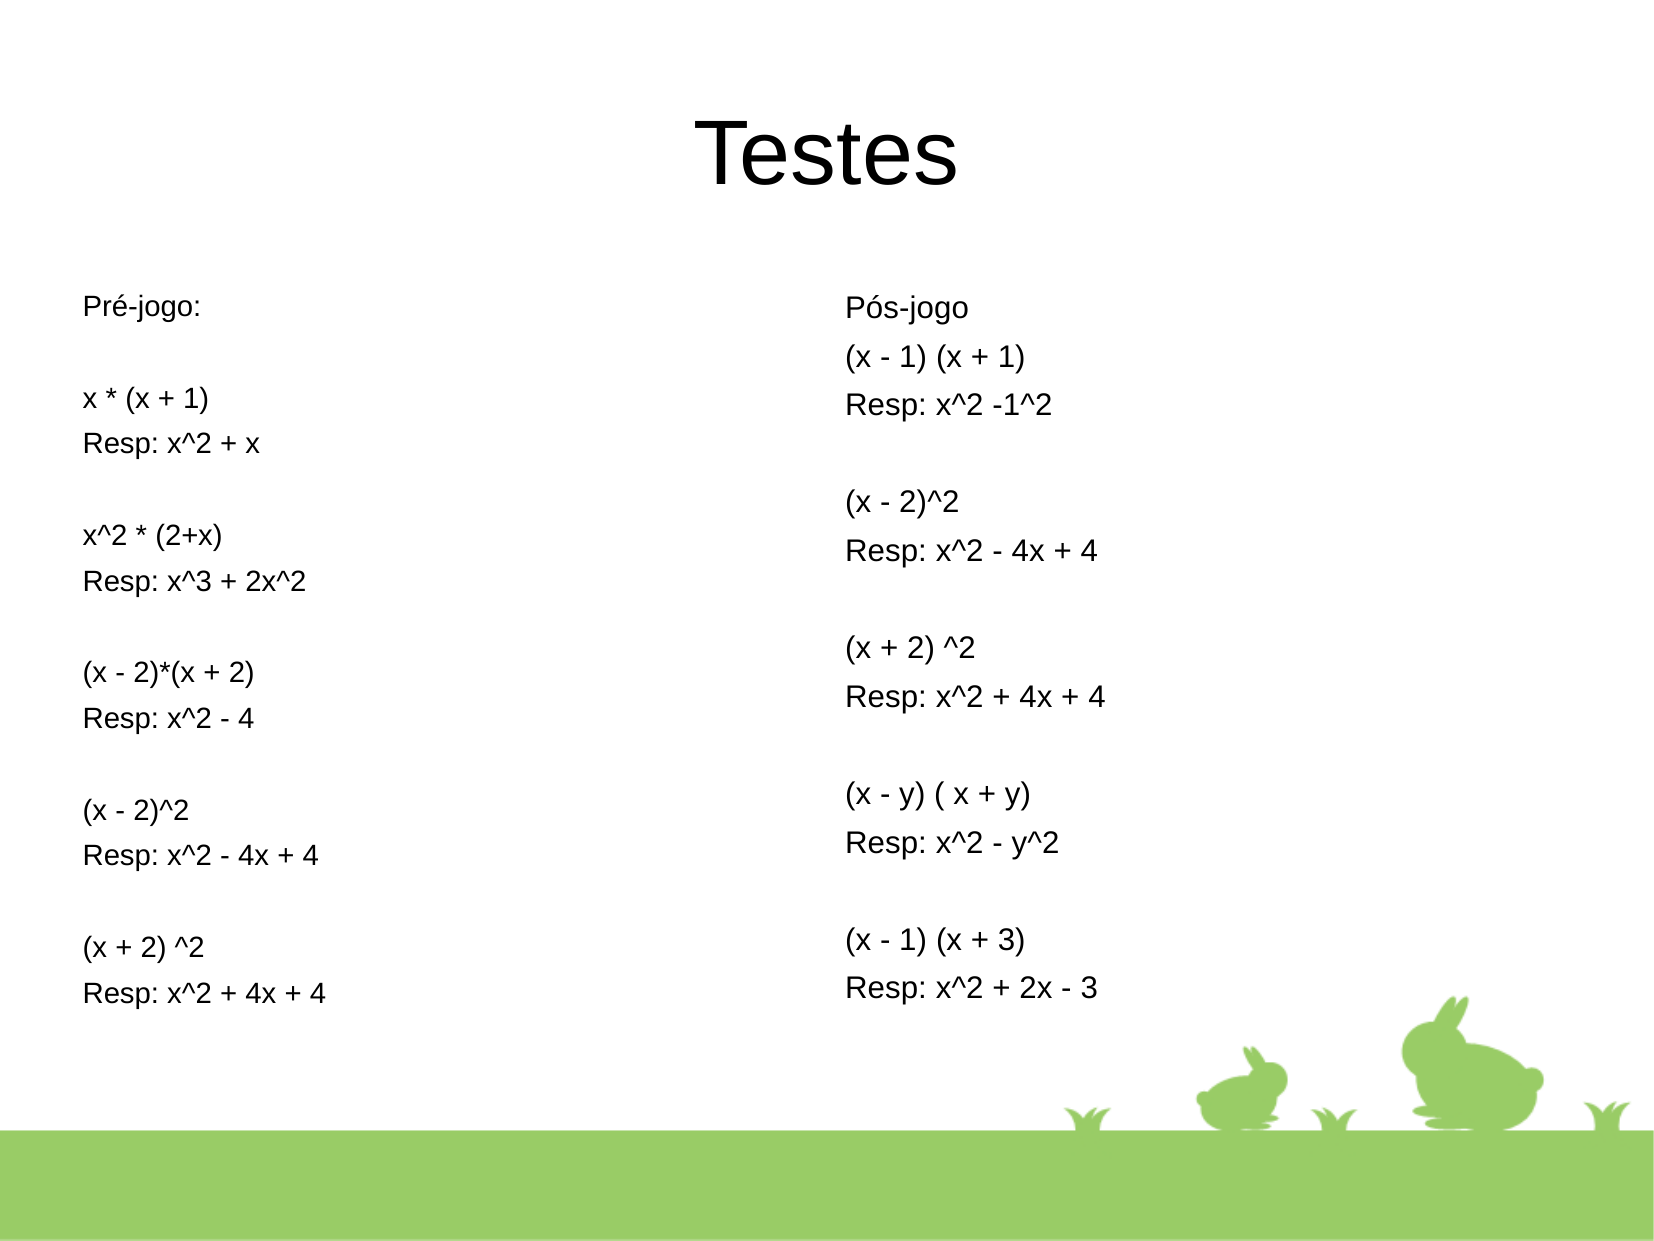

# Testes
Pré-jogo:
x * (x + 1)
Resp: x^2 + x
x^2 * (2+x)
Resp: x^3 + 2x^2
(x - 2)*(x + 2)
Resp: x^2 - 4
(x - 2)^2
Resp: x^2 - 4x + 4
(x + 2) ^2
Resp: x^2 + 4x + 4
Pós-jogo
(x - 1) (x + 1)
Resp: x^2 -1^2
(x - 2)^2
Resp: x^2 - 4x + 4
(x + 2) ^2
Resp: x^2 + 4x + 4
(x - y) ( x + y)
Resp: x^2 - y^2
(x - 1) (x + 3)
Resp: x^2 + 2x - 3